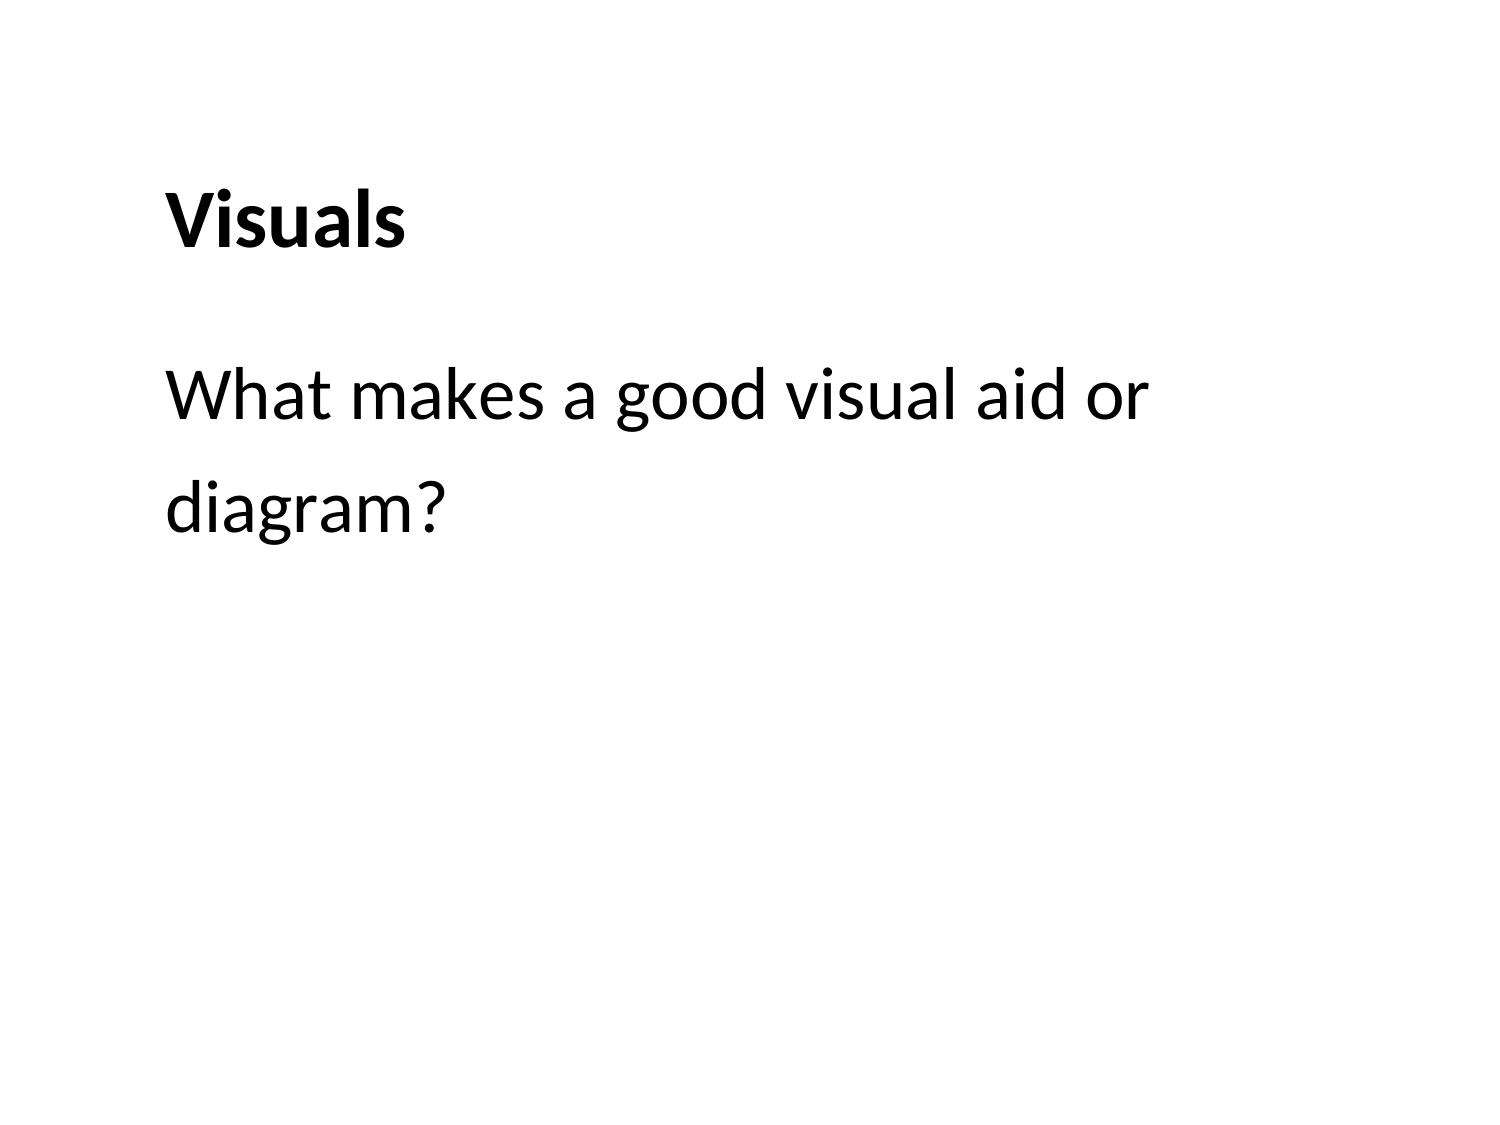

Visuals
What makes a good visual aid or diagram?